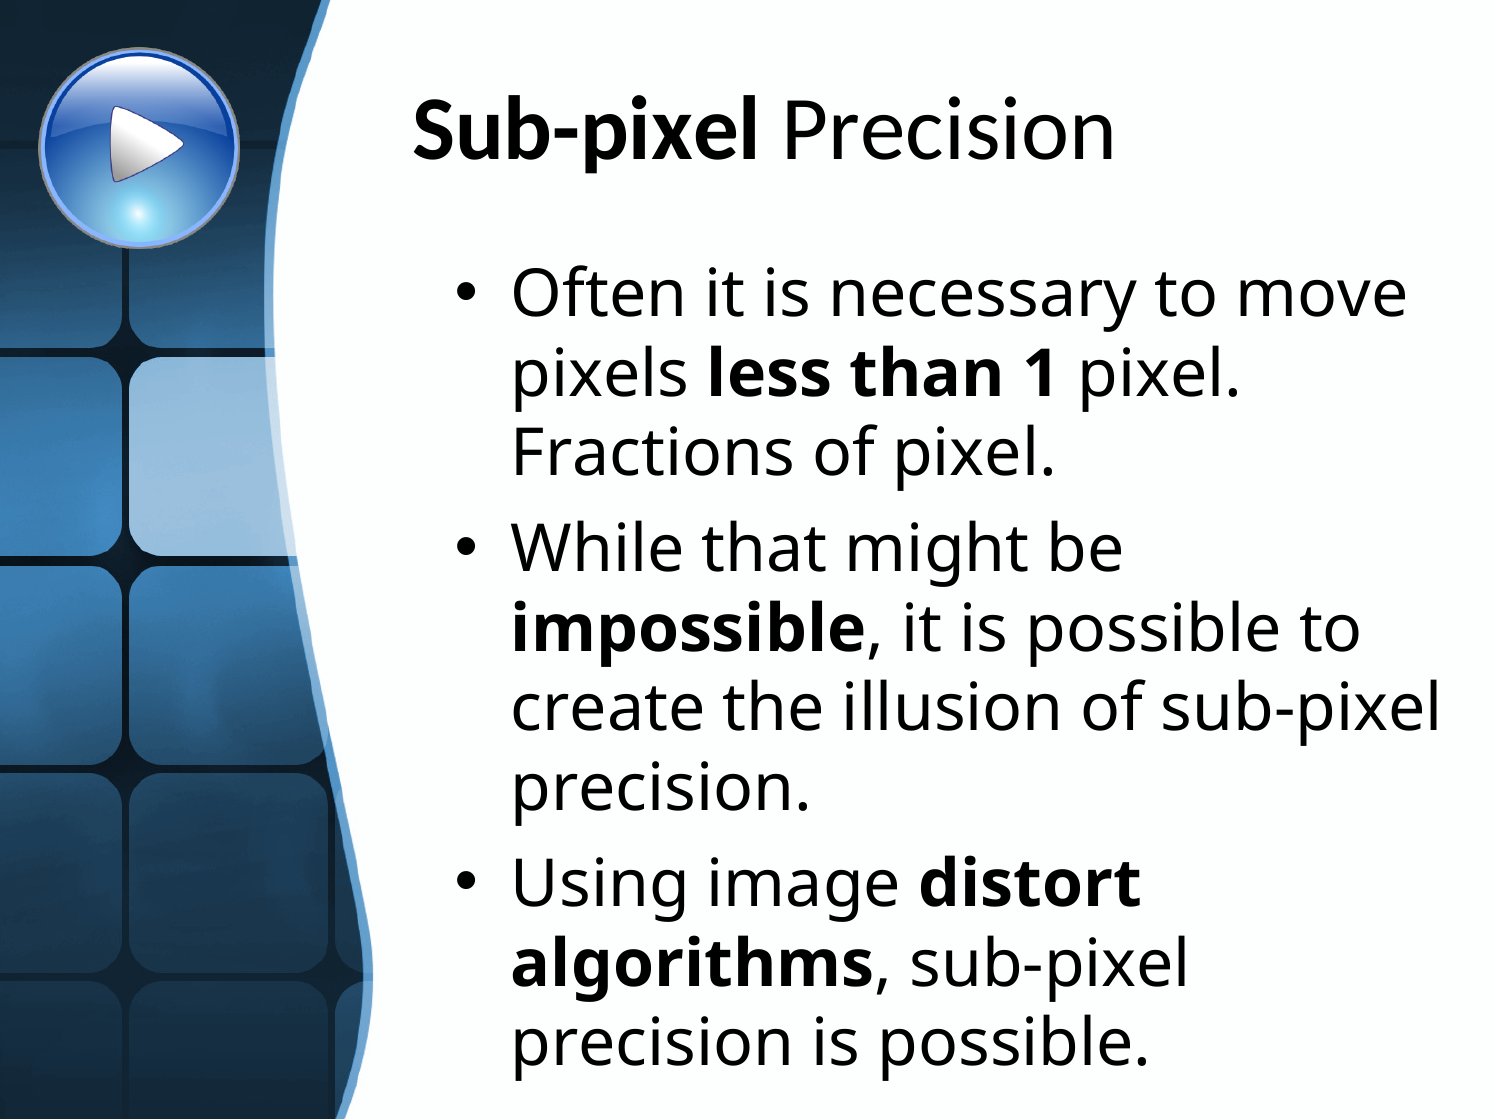

# Sub-pixel Precision
Often it is necessary to move pixels less than 1 pixel. Fractions of pixel.
While that might be impossible, it is possible to create the illusion of sub-pixel precision.
Using image distort algorithms, sub-pixel precision is possible.